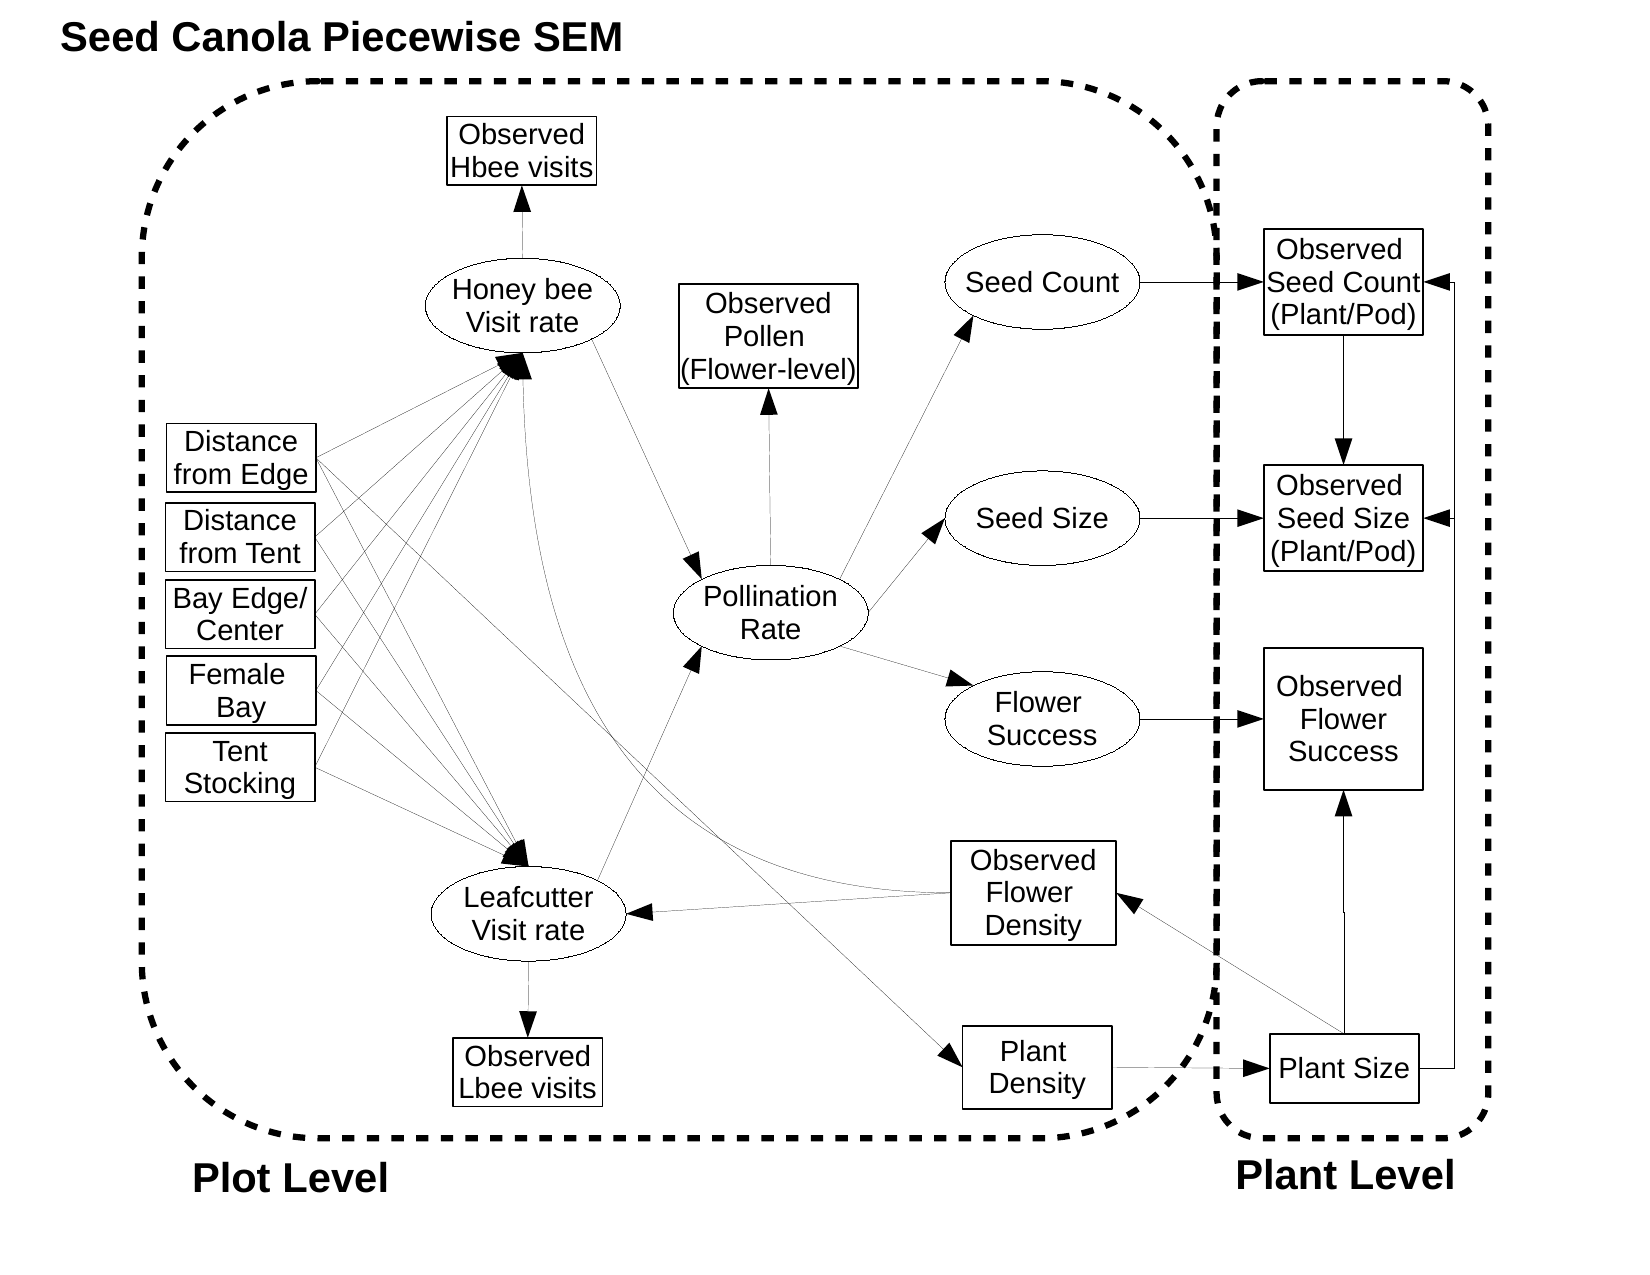

Seed Canola Piecewise SEM
Observed
Hbee visits
Observed
Seed Count
(Plant/Pod)
Seed Count
Honey bee
Visit rate
Observed
Pollen
(Flower-level)
Distance
from Edge
Observed
Seed Size
(Plant/Pod)
Seed Size
Distance
from Tent
Pollination
Rate
Bay Edge/
Center
Observed
Flower
Success
Female
Bay
Flower
Success
Tent
Stocking
Observed
Flower
Density
Leafcutter
Visit rate
Plant
Density
Plant Size
Observed
Lbee visits
Plant Level
Plot Level